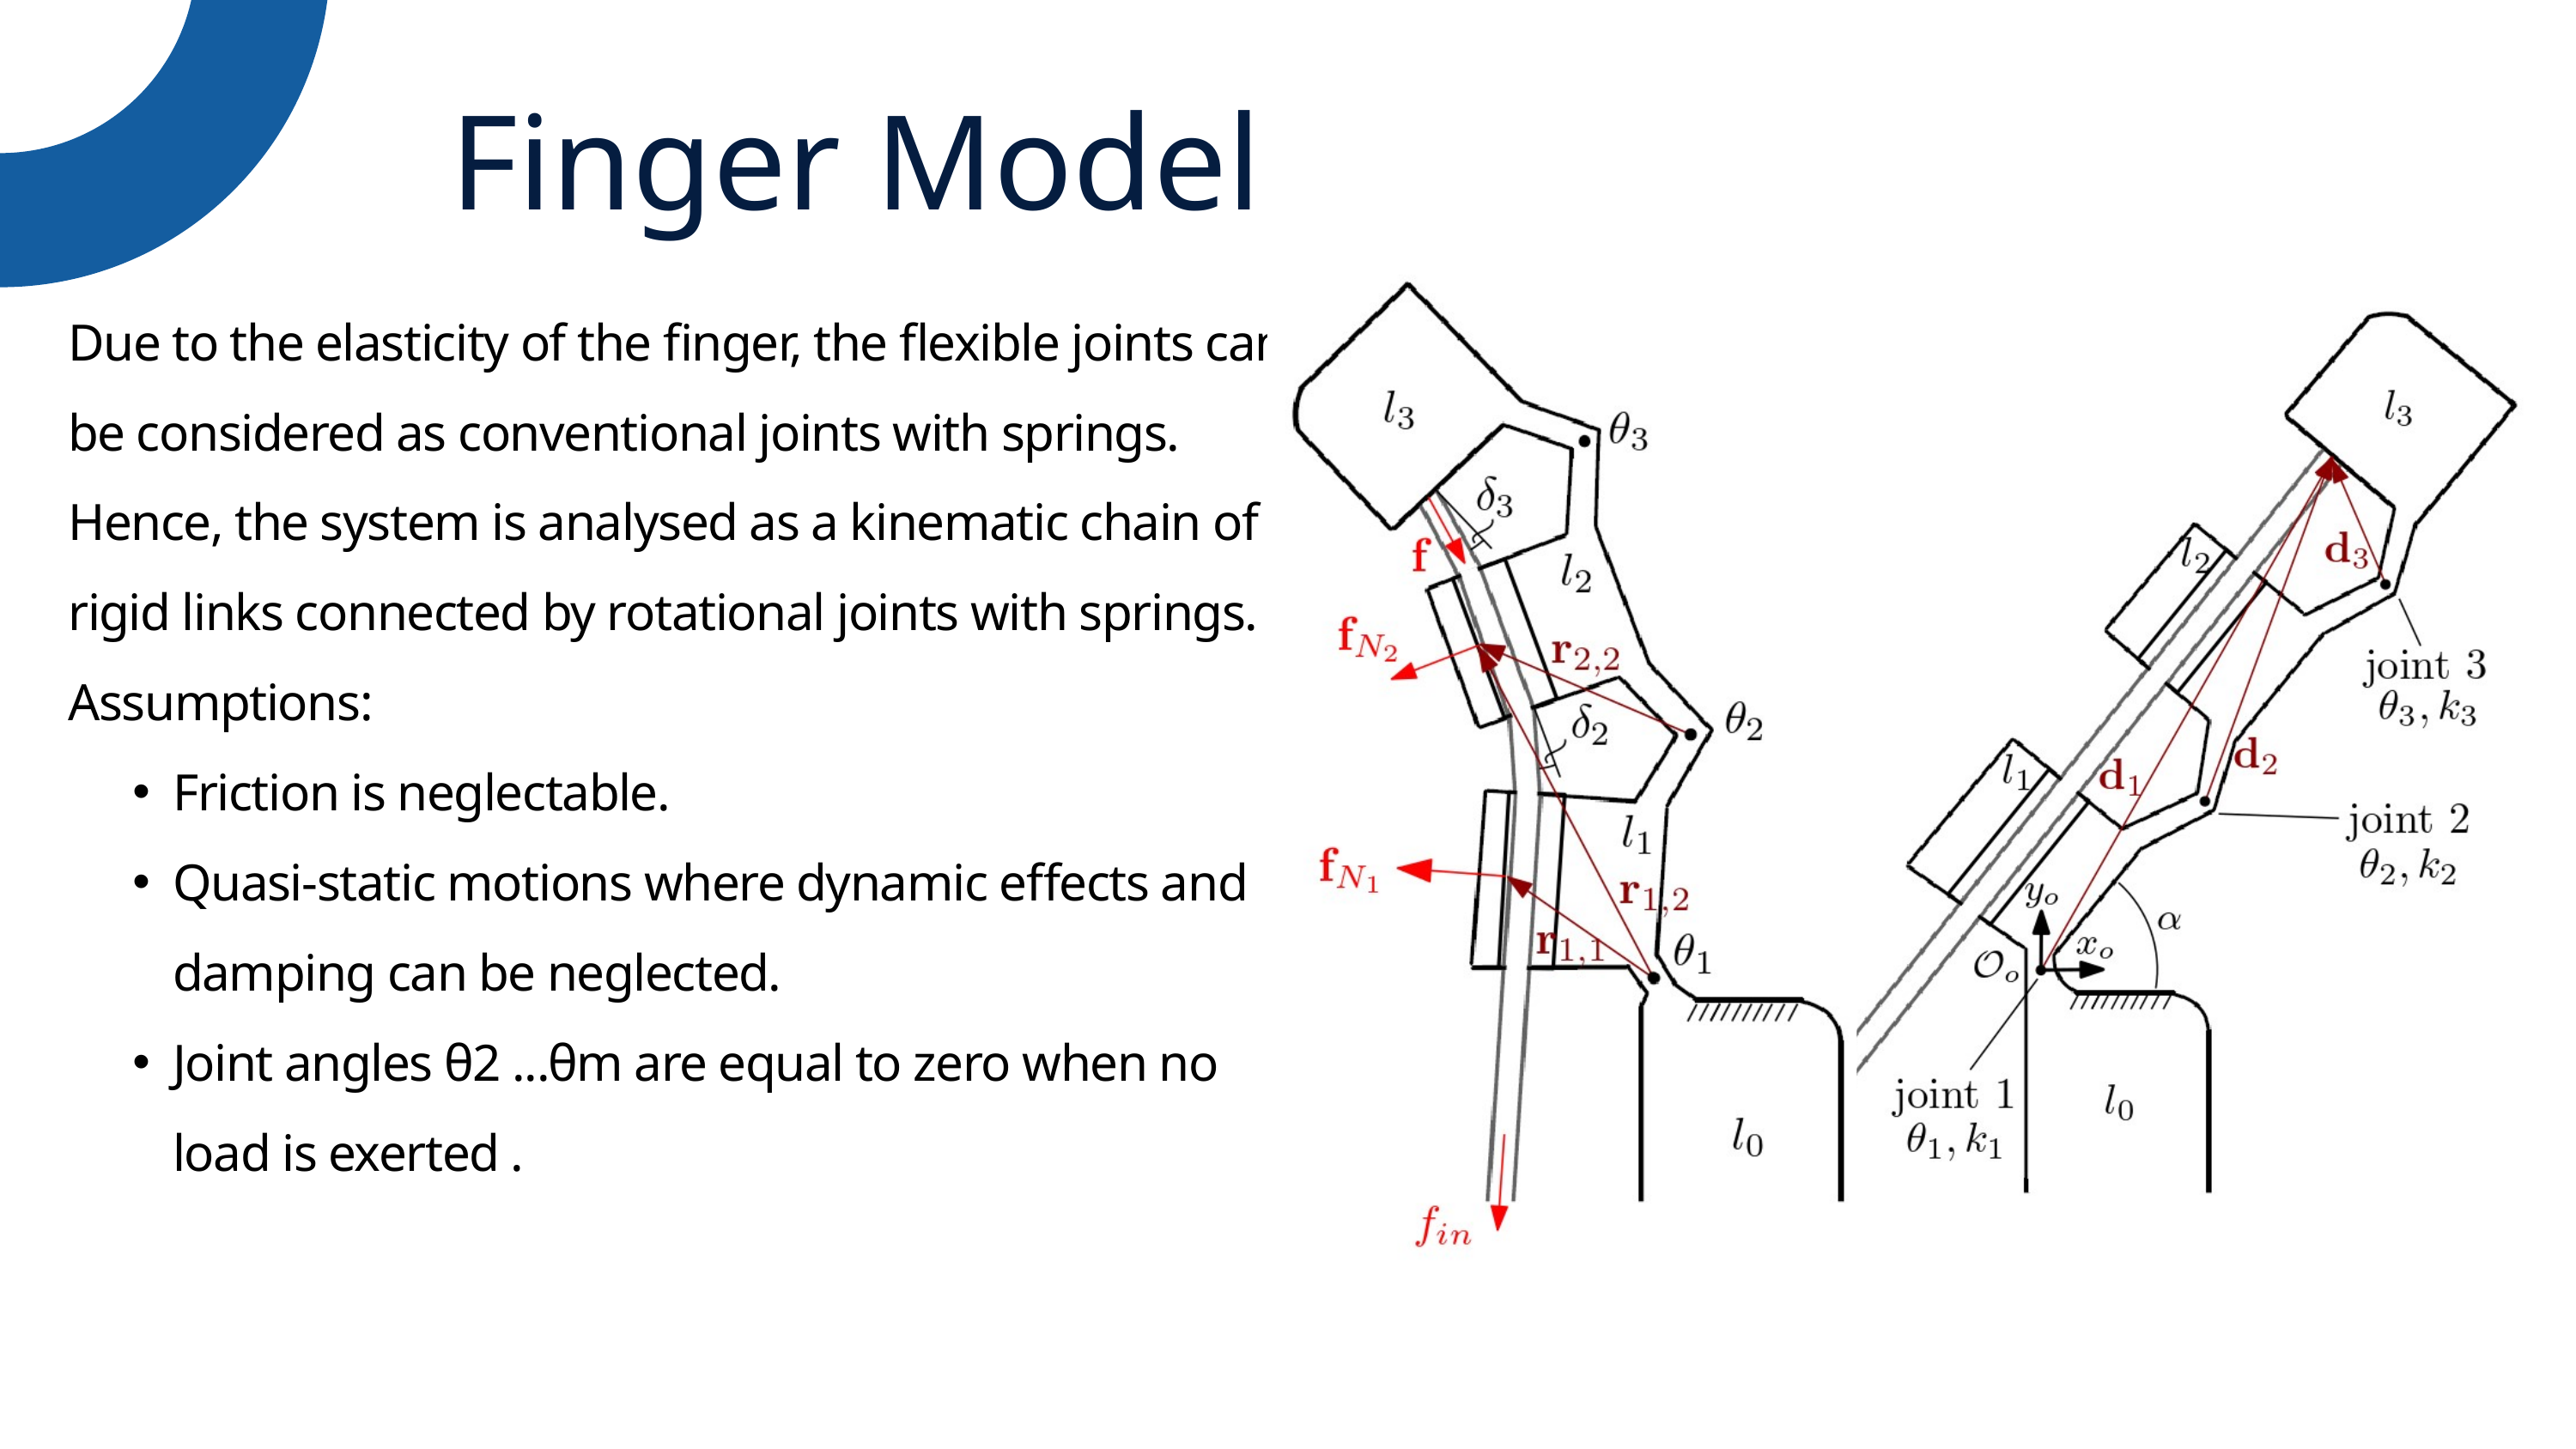

Finger Model
Due to the elasticity of the finger, the flexible joints can be considered as conventional joints with springs.
Hence, the system is analysed as a kinematic chain of rigid links connected by rotational joints with springs.
Assumptions:
Friction is neglectable.
Quasi-static motions where dynamic effects and damping can be neglected.
Joint angles θ2 ...θm are equal to zero when no load is exerted .